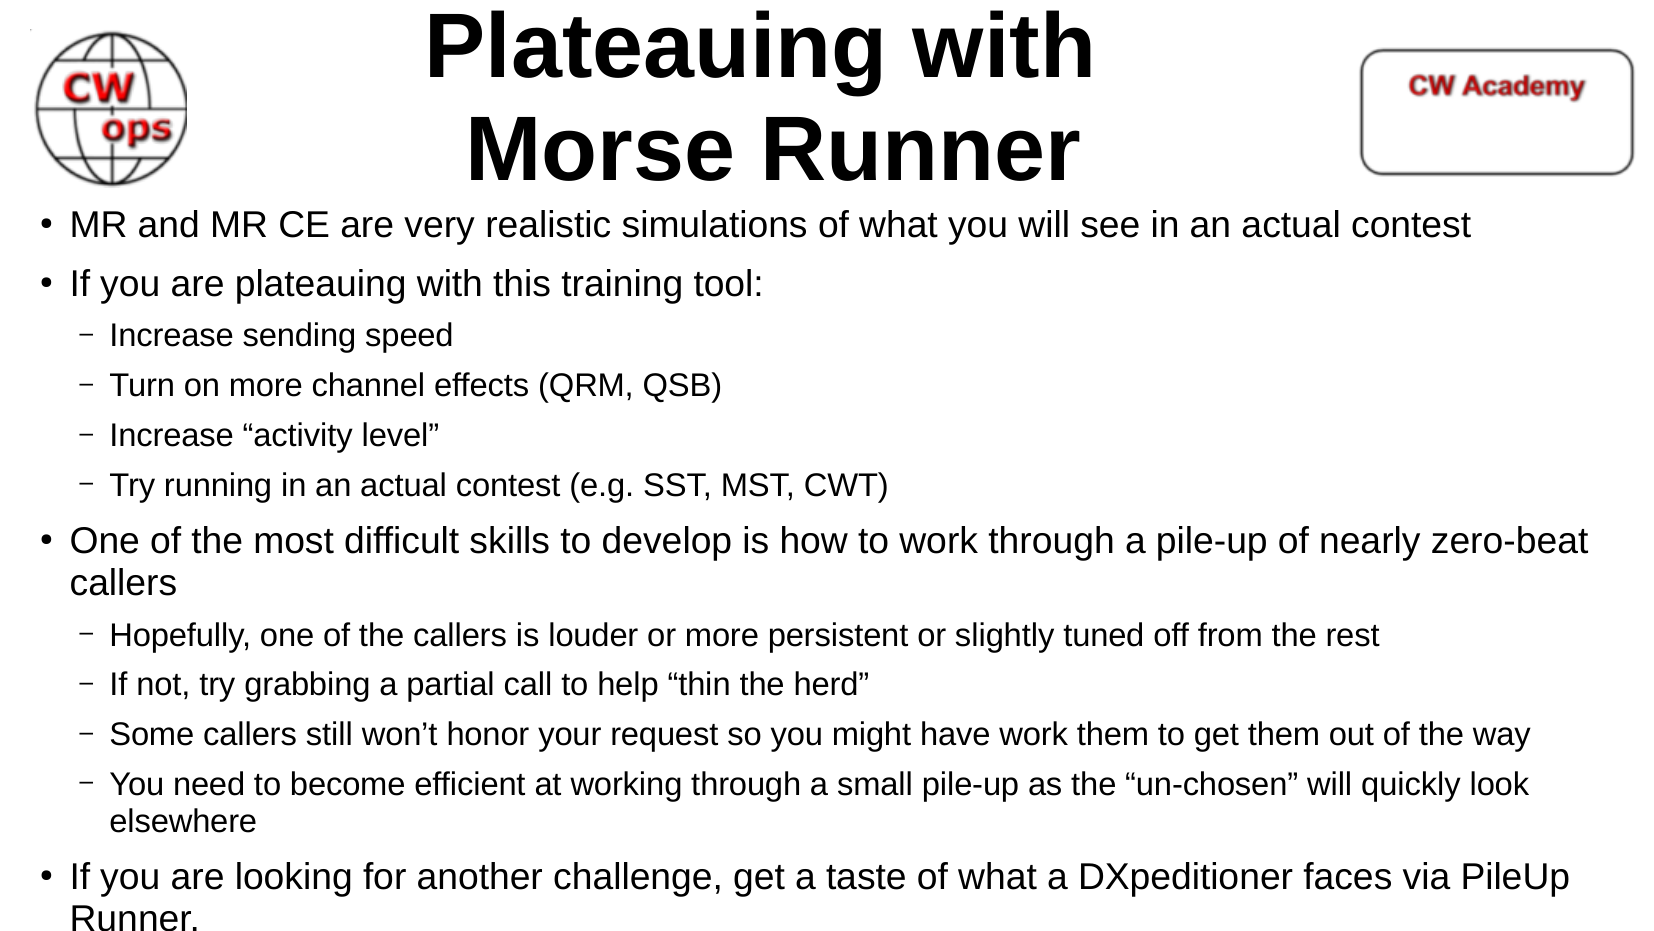

# Plateauing with Morse Runner
MR and MR CE are very realistic simulations of what you will see in an actual contest
If you are plateauing with this training tool:
Increase sending speed
Turn on more channel effects (QRM, QSB)
Increase “activity level”
Try running in an actual contest (e.g. SST, MST, CWT)
One of the most difficult skills to develop is how to work through a pile-up of nearly zero-beat callers
Hopefully, one of the callers is louder or more persistent or slightly tuned off from the rest
If not, try grabbing a partial call to help “thin the herd”
Some callers still won’t honor your request so you might have work them to get them out of the way
You need to become efficient at working through a small pile-up as the “un-chosen” will quickly look elsewhere
If you are looking for another challenge, get a taste of what a DXpeditioner faces via PileUp Runner.